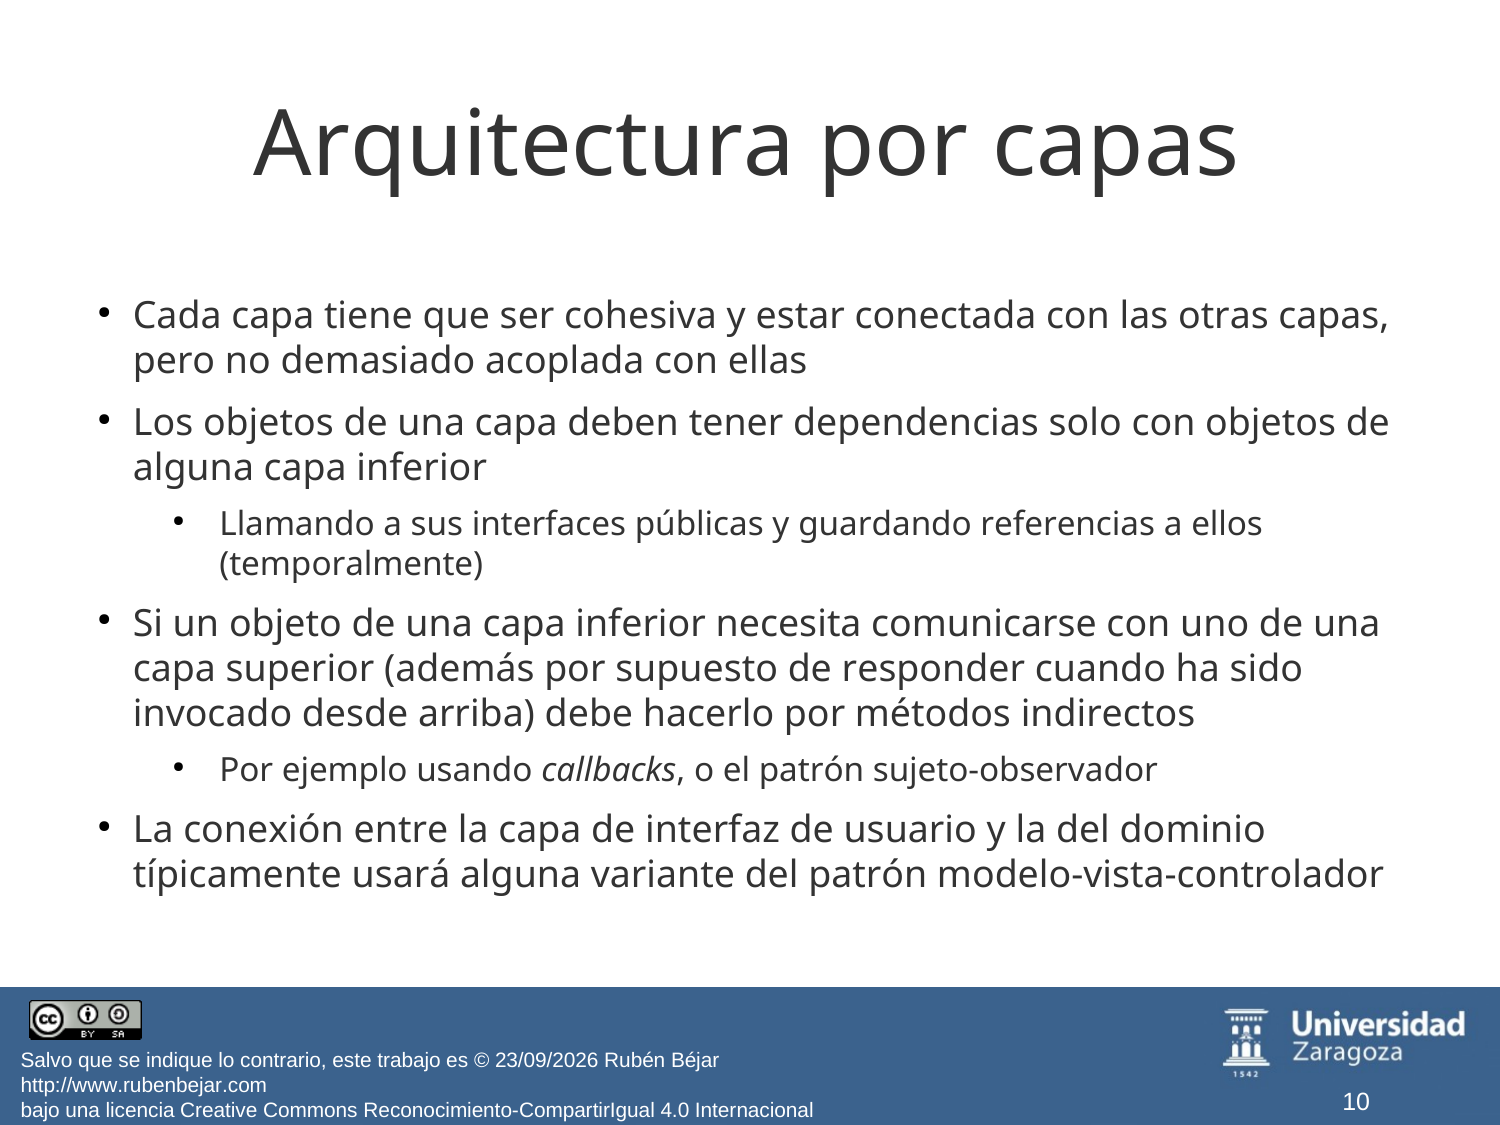

# Arquitectura por capas
Cada capa tiene que ser cohesiva y estar conectada con las otras capas, pero no demasiado acoplada con ellas
Los objetos de una capa deben tener dependencias solo con objetos de alguna capa inferior
Llamando a sus interfaces públicas y guardando referencias a ellos (temporalmente)
Si un objeto de una capa inferior necesita comunicarse con uno de una capa superior (además por supuesto de responder cuando ha sido invocado desde arriba) debe hacerlo por métodos indirectos
Por ejemplo usando callbacks, o el patrón sujeto-observador
La conexión entre la capa de interfaz de usuario y la del dominio típicamente usará alguna variante del patrón modelo-vista-controlador